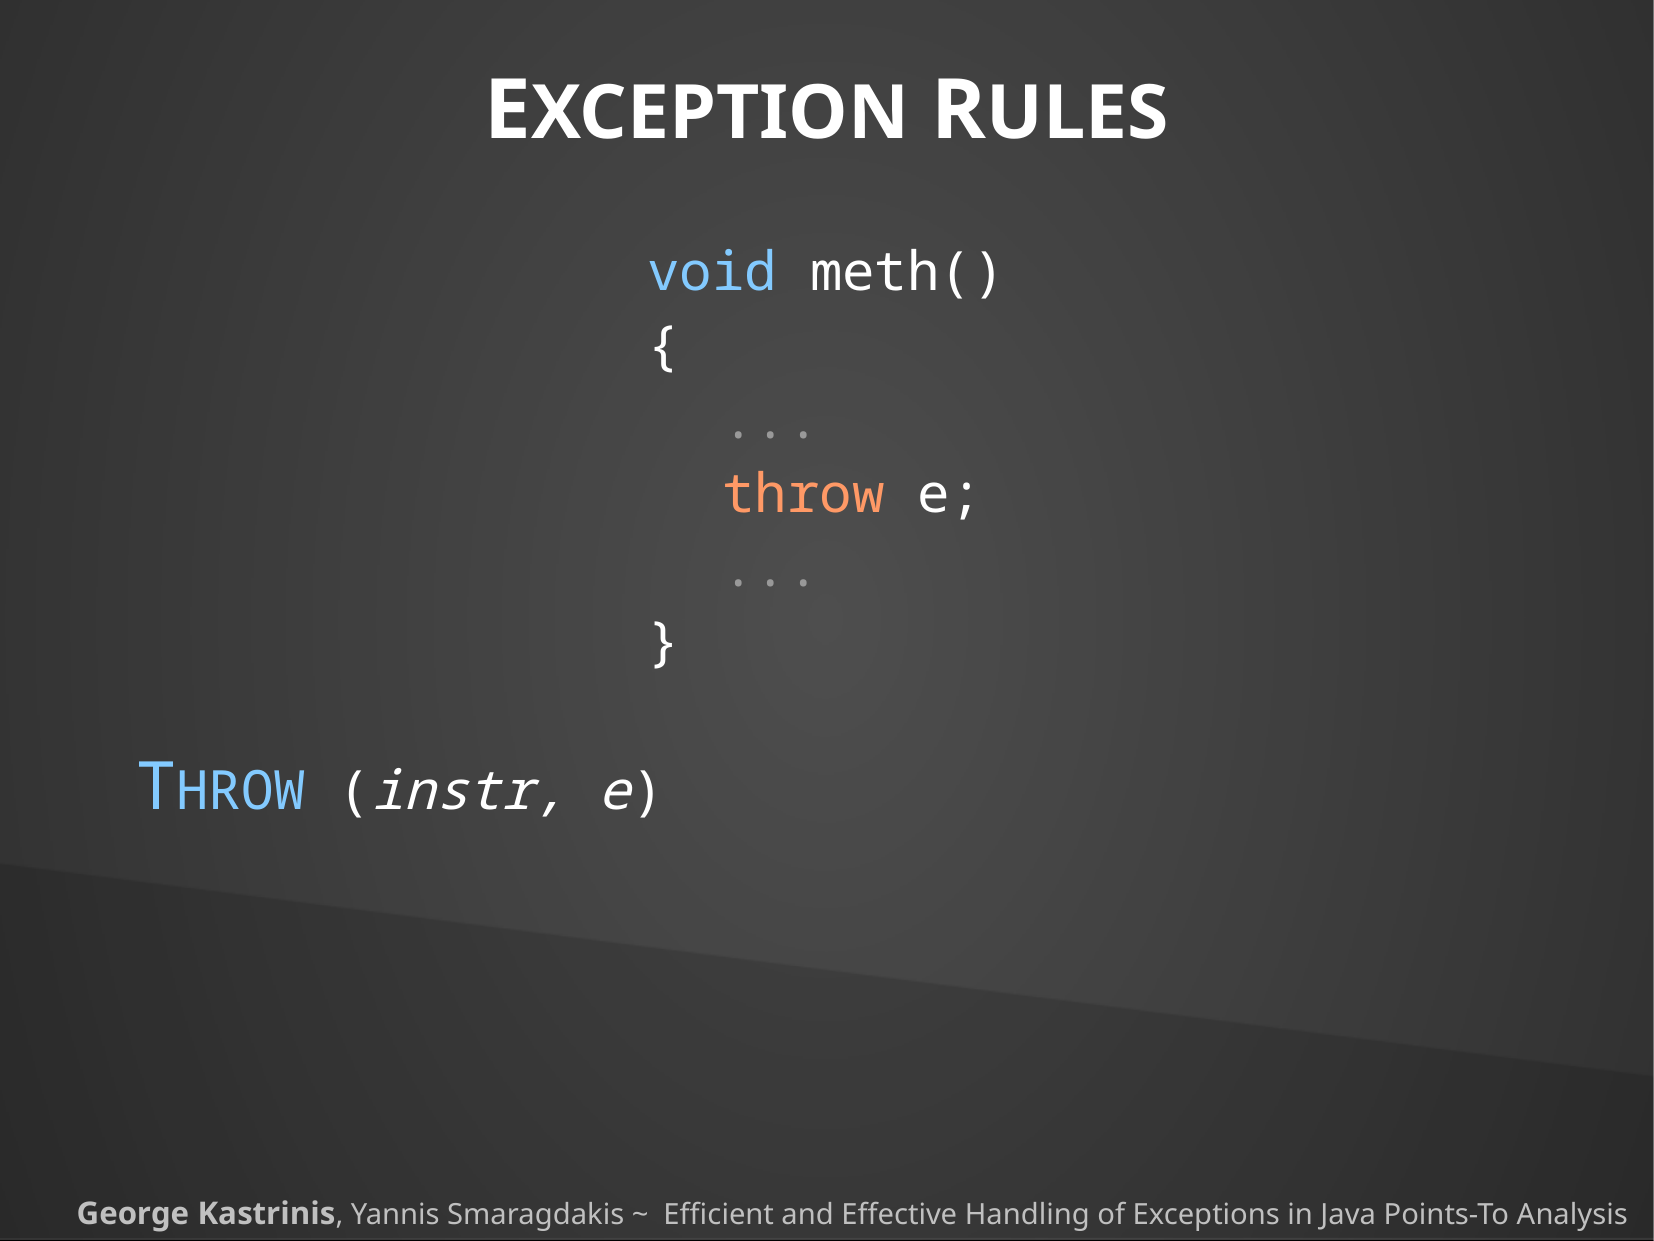

EXCEPTION RULES
void meth() {
	...
	throw e;
	...
}
	THROW (instr, e)